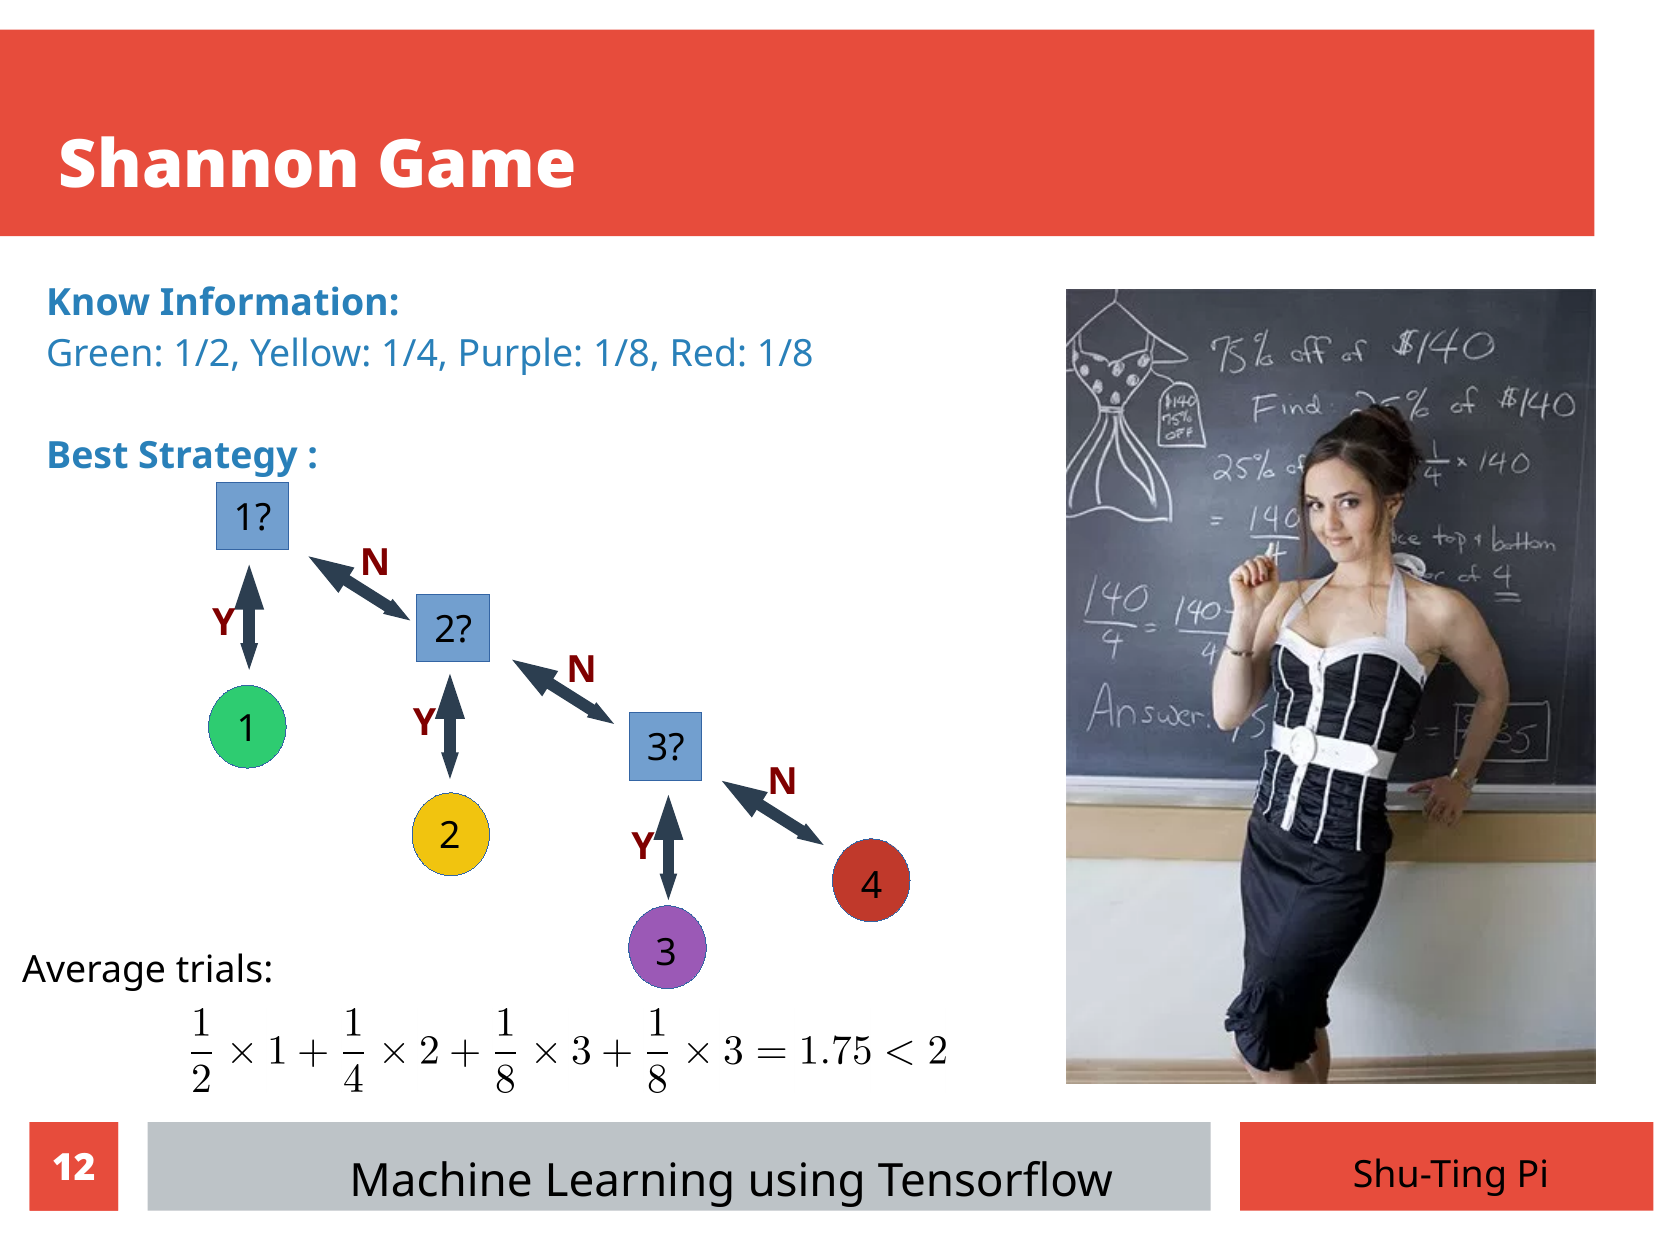

# Shannon Game
Know Information:
Green: 1/2, Yellow: 1/4, Purple: 1/8, Red: 1/8
Best Strategy :
1?
N
Y
2?
N
1
Y
3?
N
2
Y
4
3
Average trials:
12
Machine Learning using Tensorflow
Shu-Ting Pi